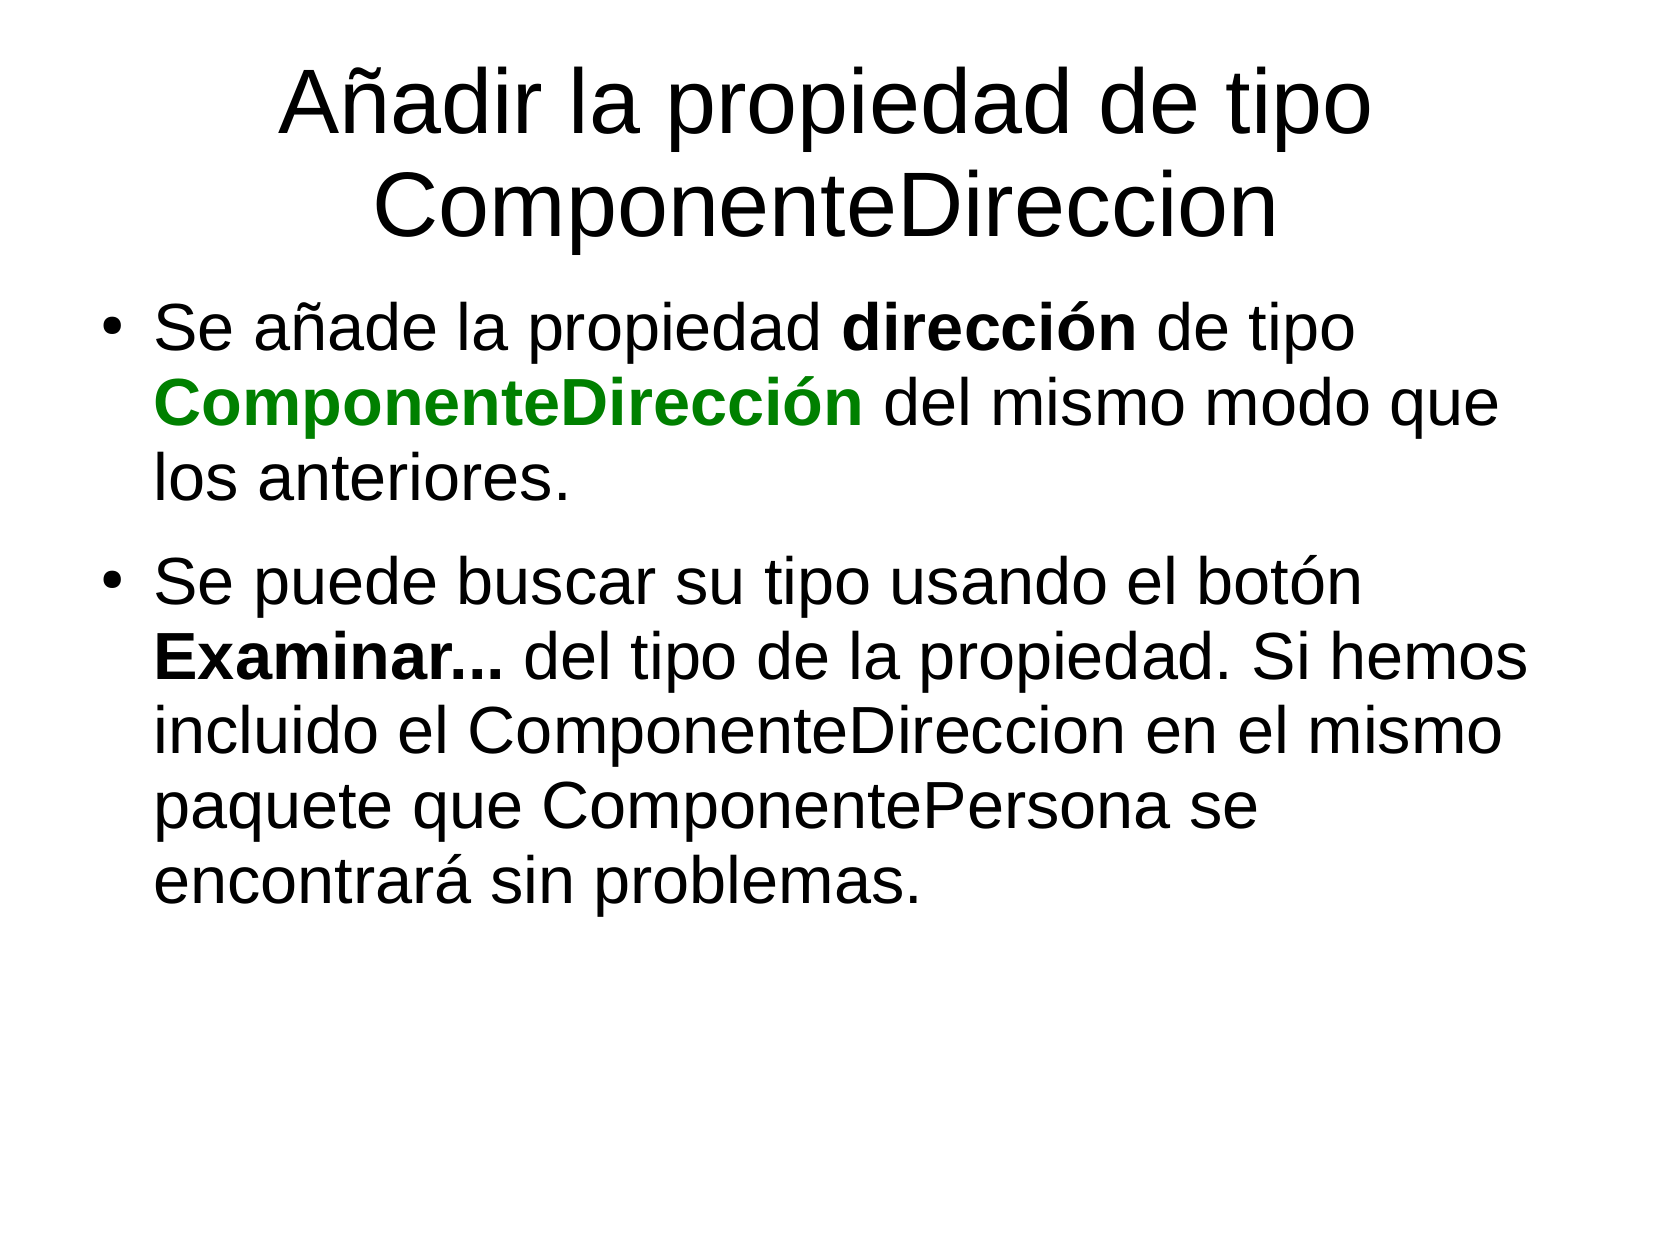

# Añadir la propiedad de tipo ComponenteDireccion
Se añade la propiedad dirección de tipo ComponenteDirección del mismo modo que los anteriores.
Se puede buscar su tipo usando el botón Examinar... del tipo de la propiedad. Si hemos incluido el ComponenteDireccion en el mismo paquete que ComponentePersona se encontrará sin problemas.